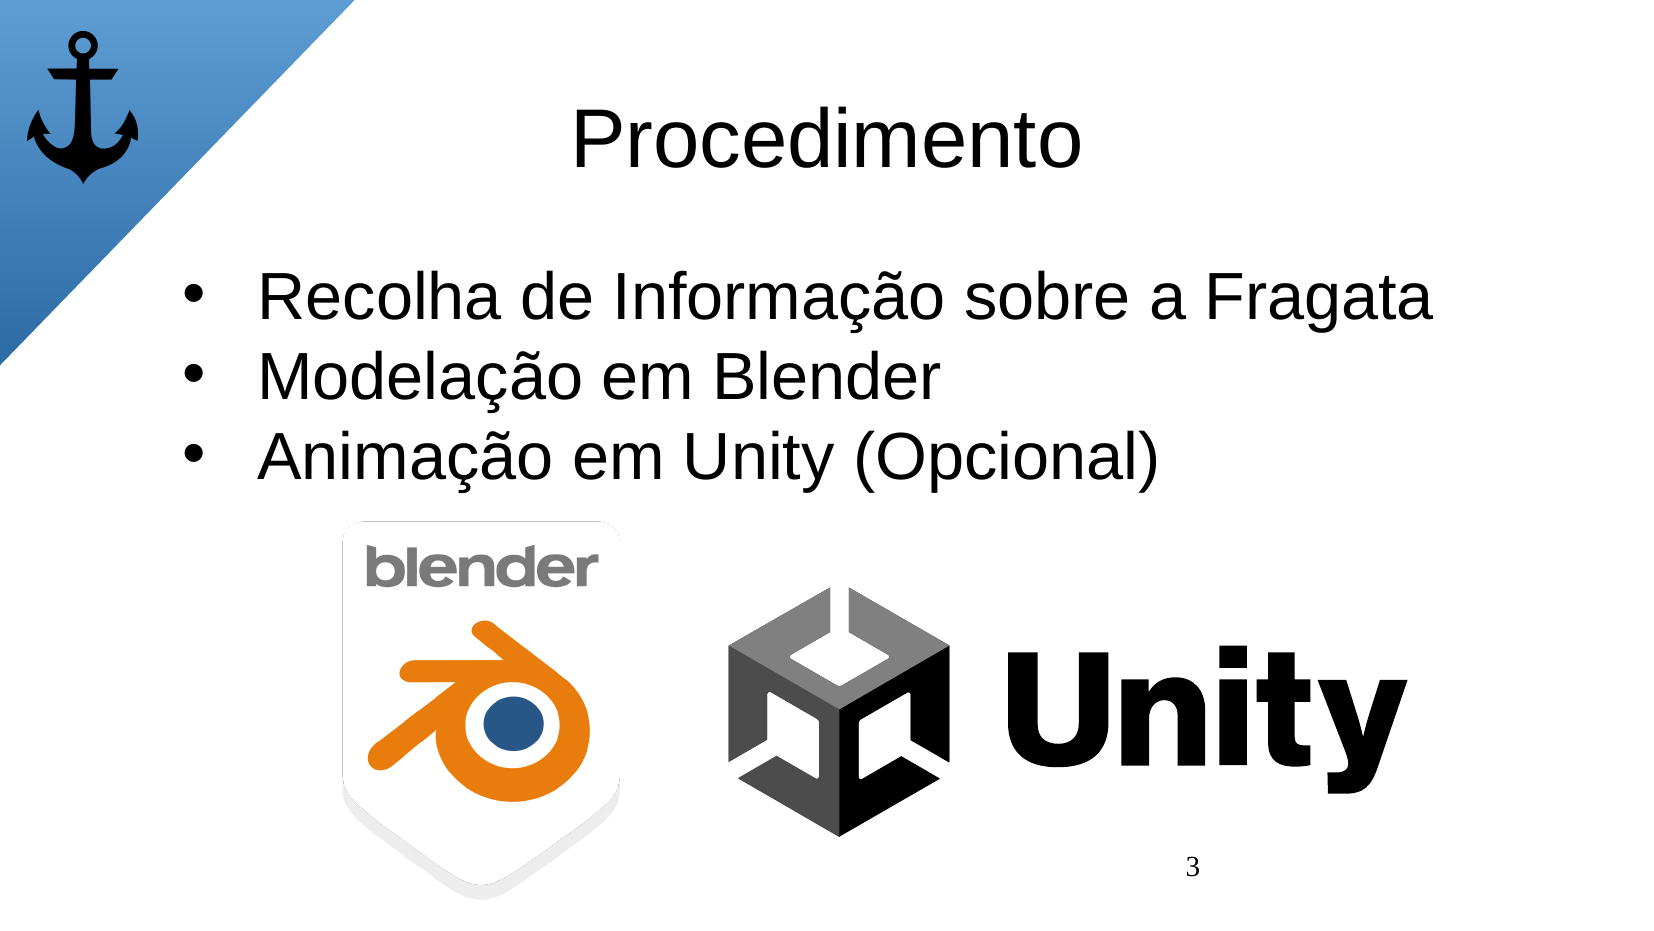

# Procedimento
Recolha de Informação sobre a Fragata
Modelação em Blender
Animação em Unity (Opcional)